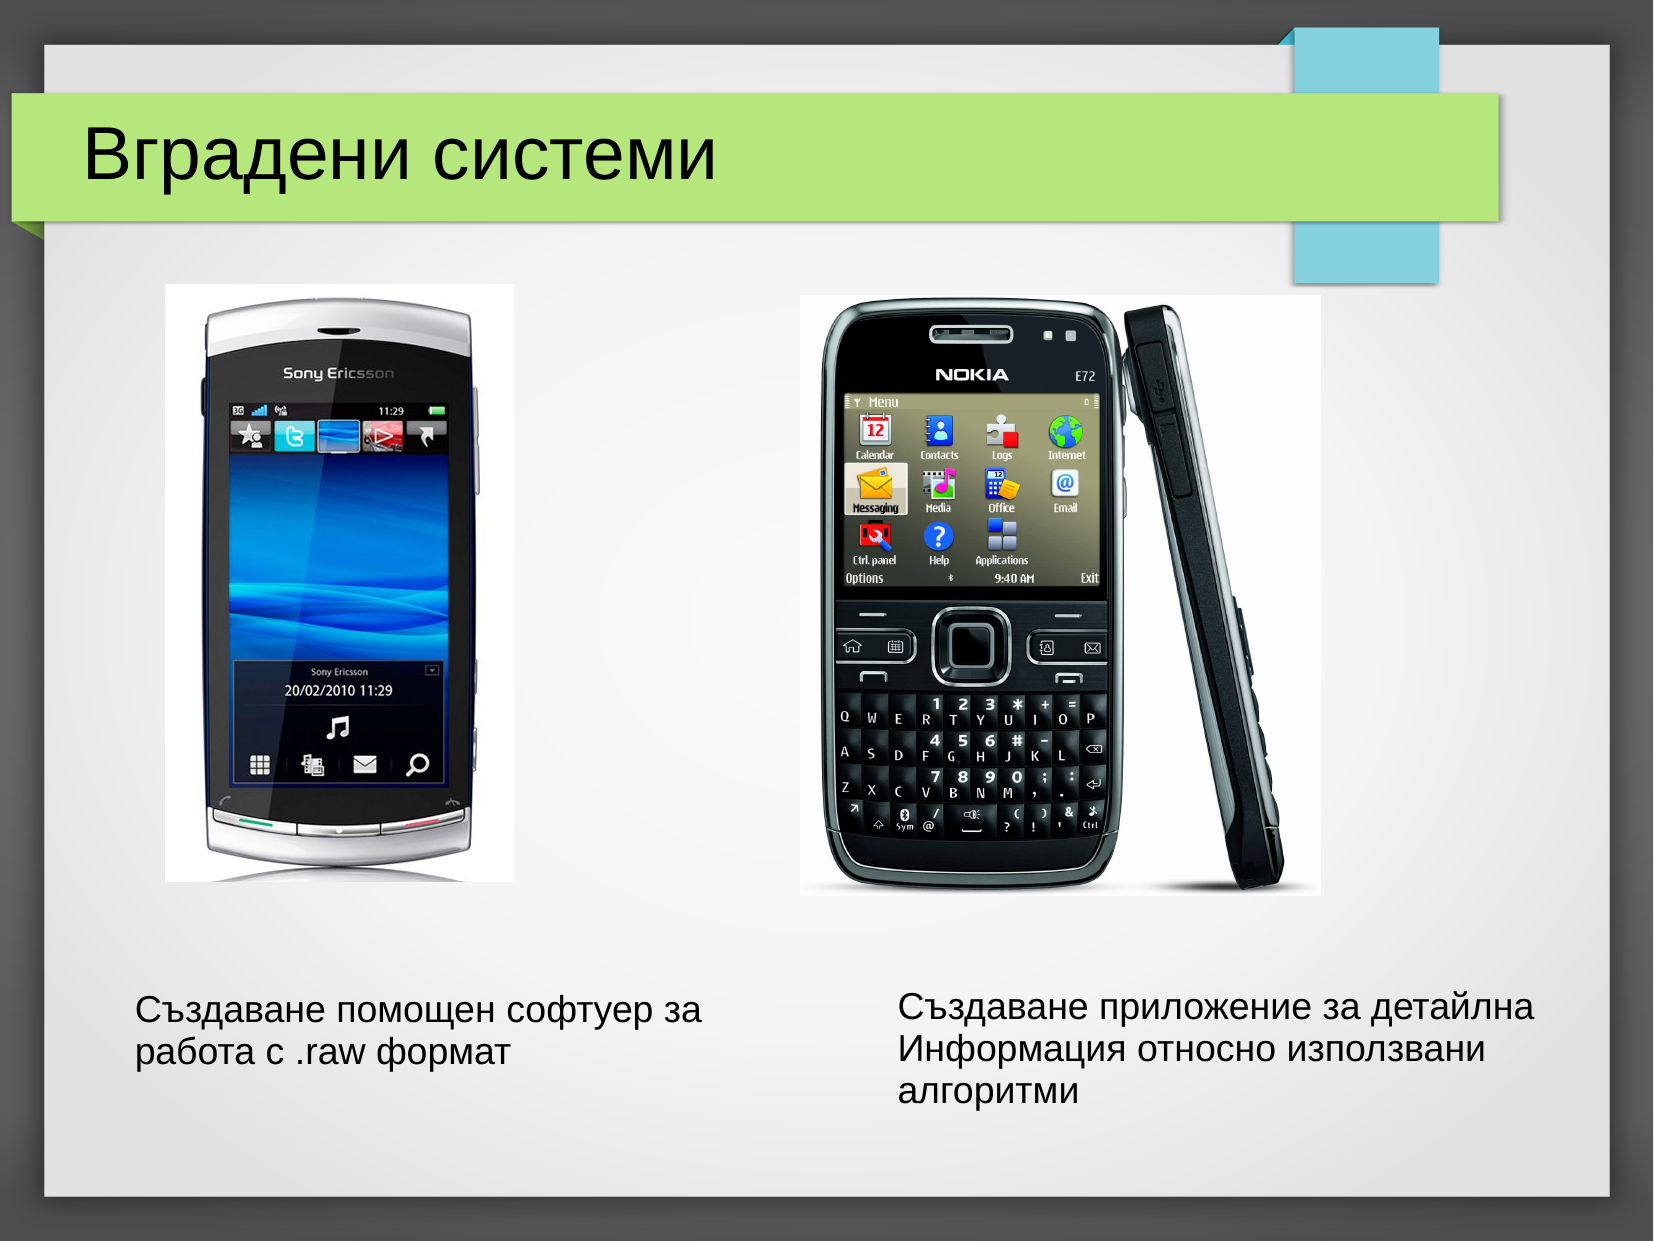

# Вградени системи
Създаване приложение за детайлна
Информация относно използвани
алгоритми
Създаване помощен софтуер за
работа с .raw формат